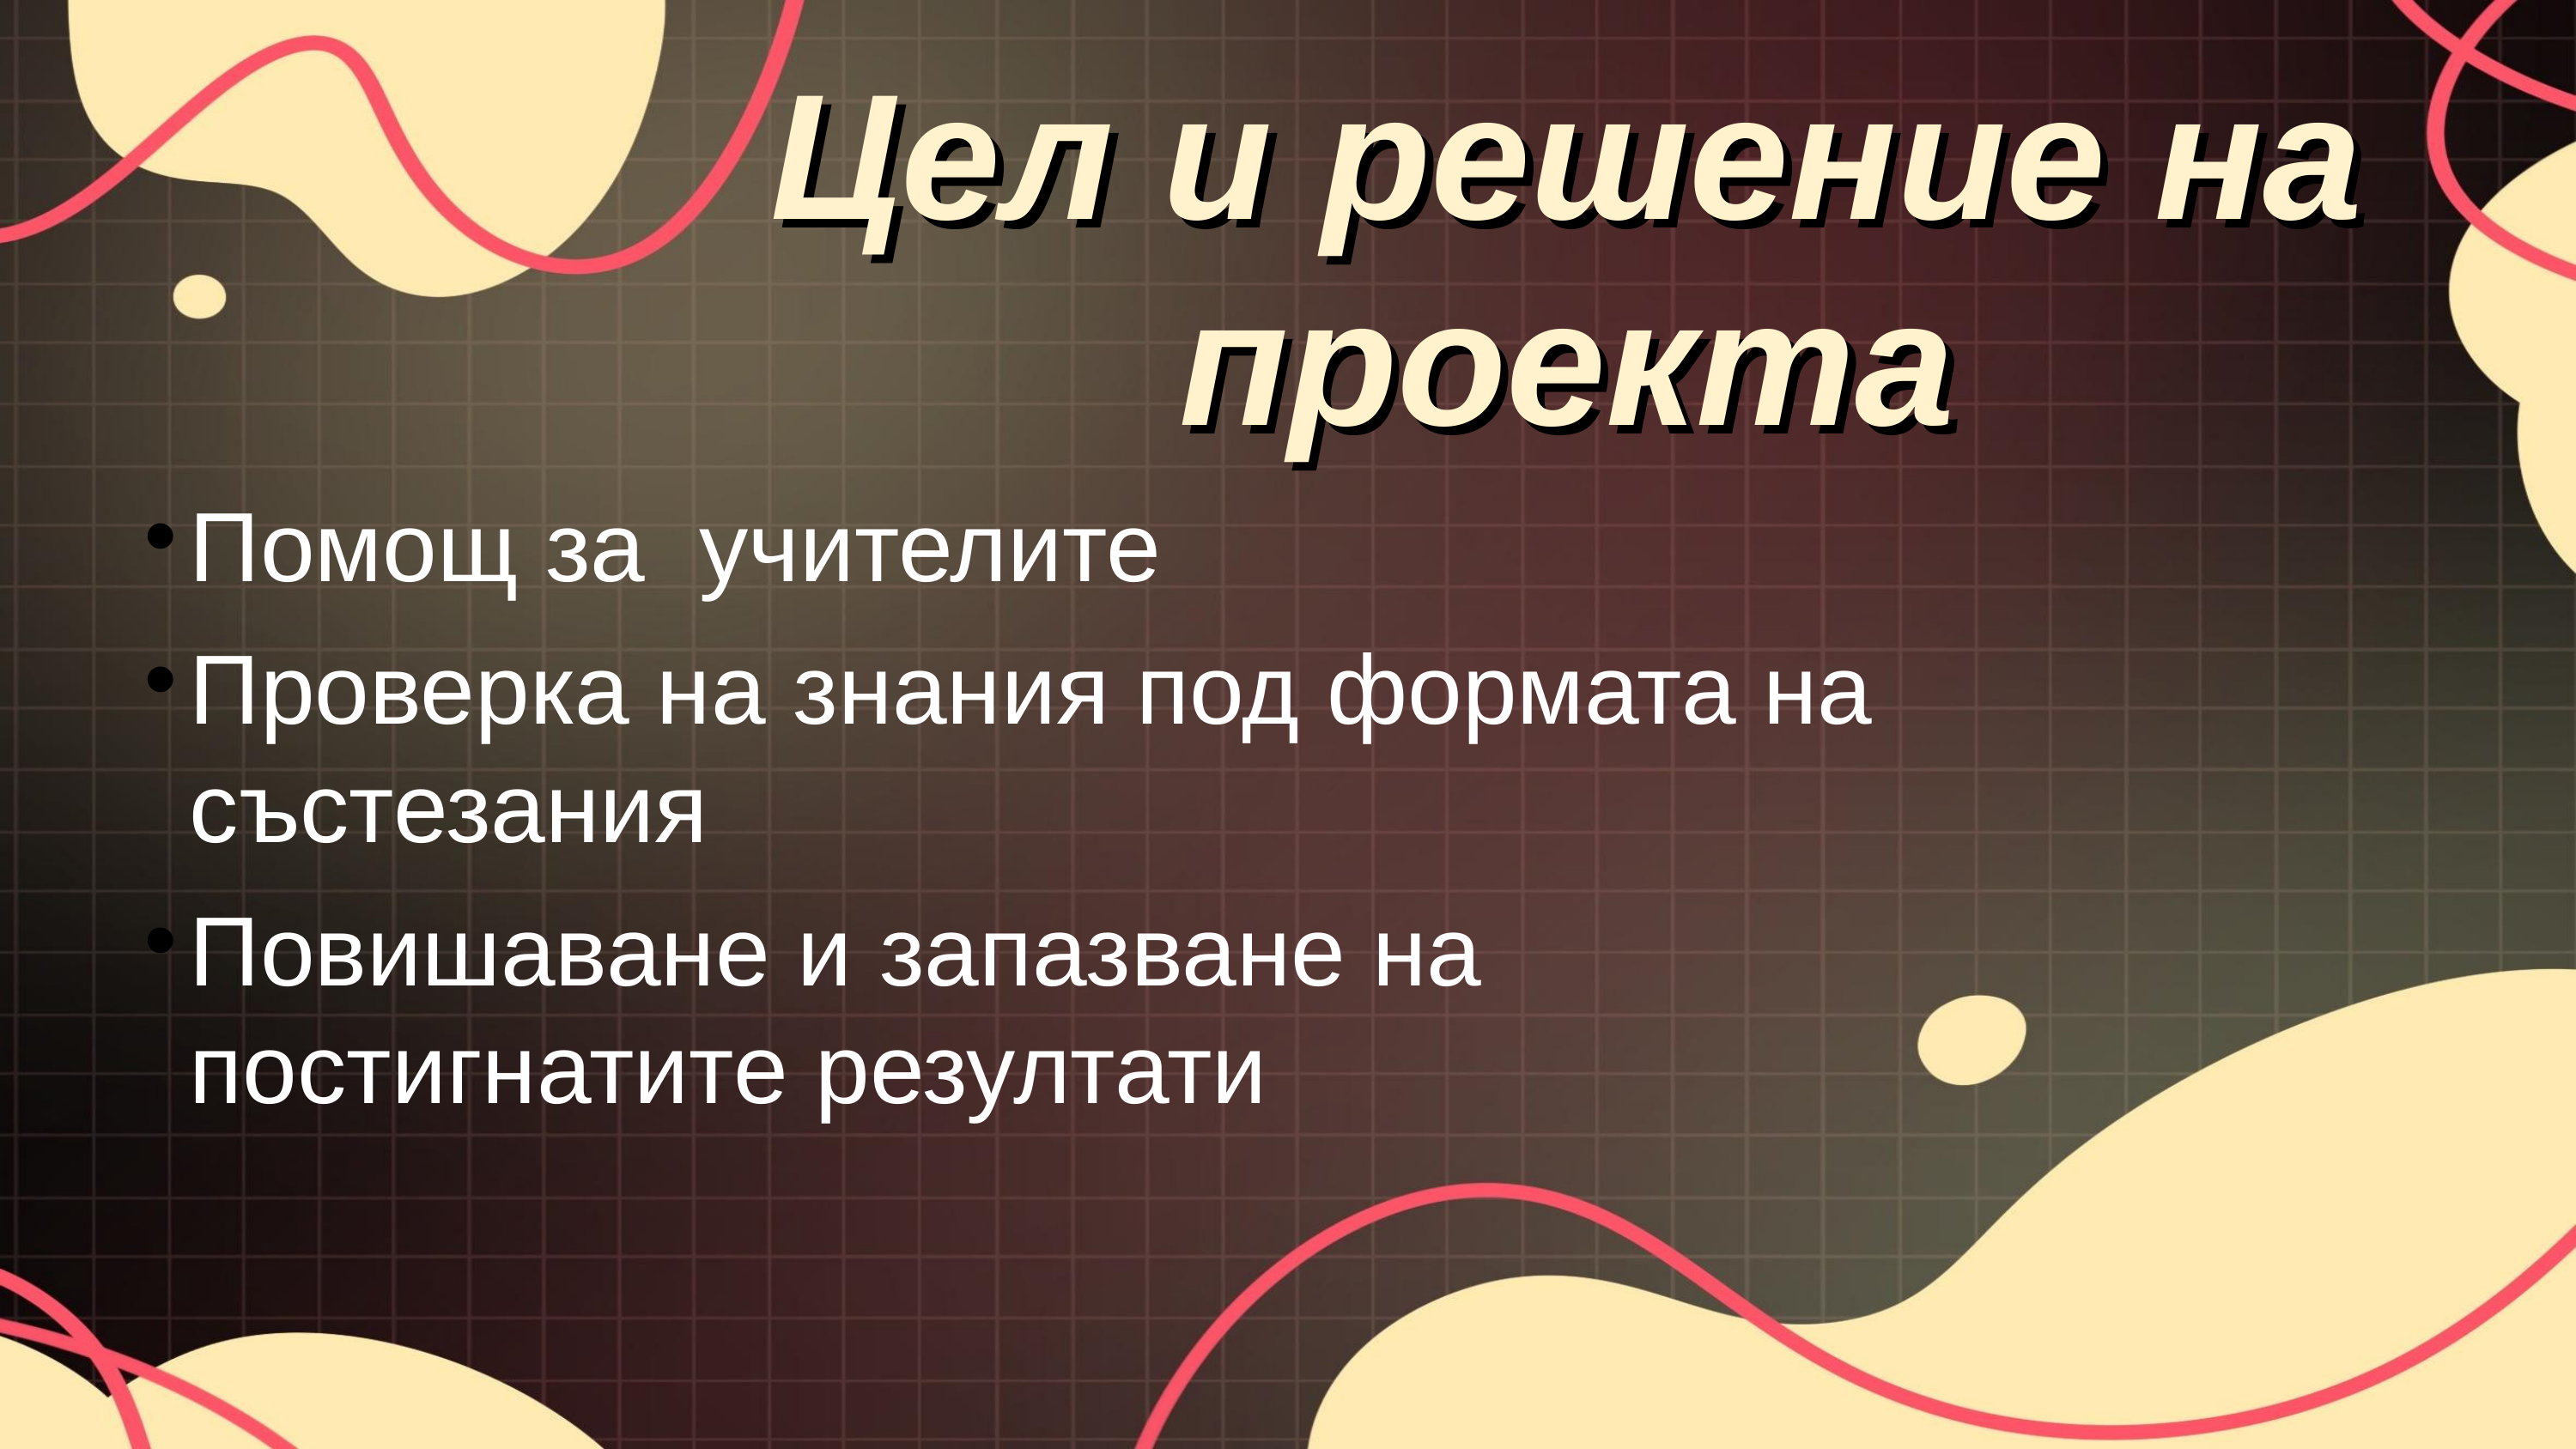

Цел и решение на проекта
# Помощ за учителите
Проверка на знания под формата на състезания
Повишаване и запазване на постигнатите резултати